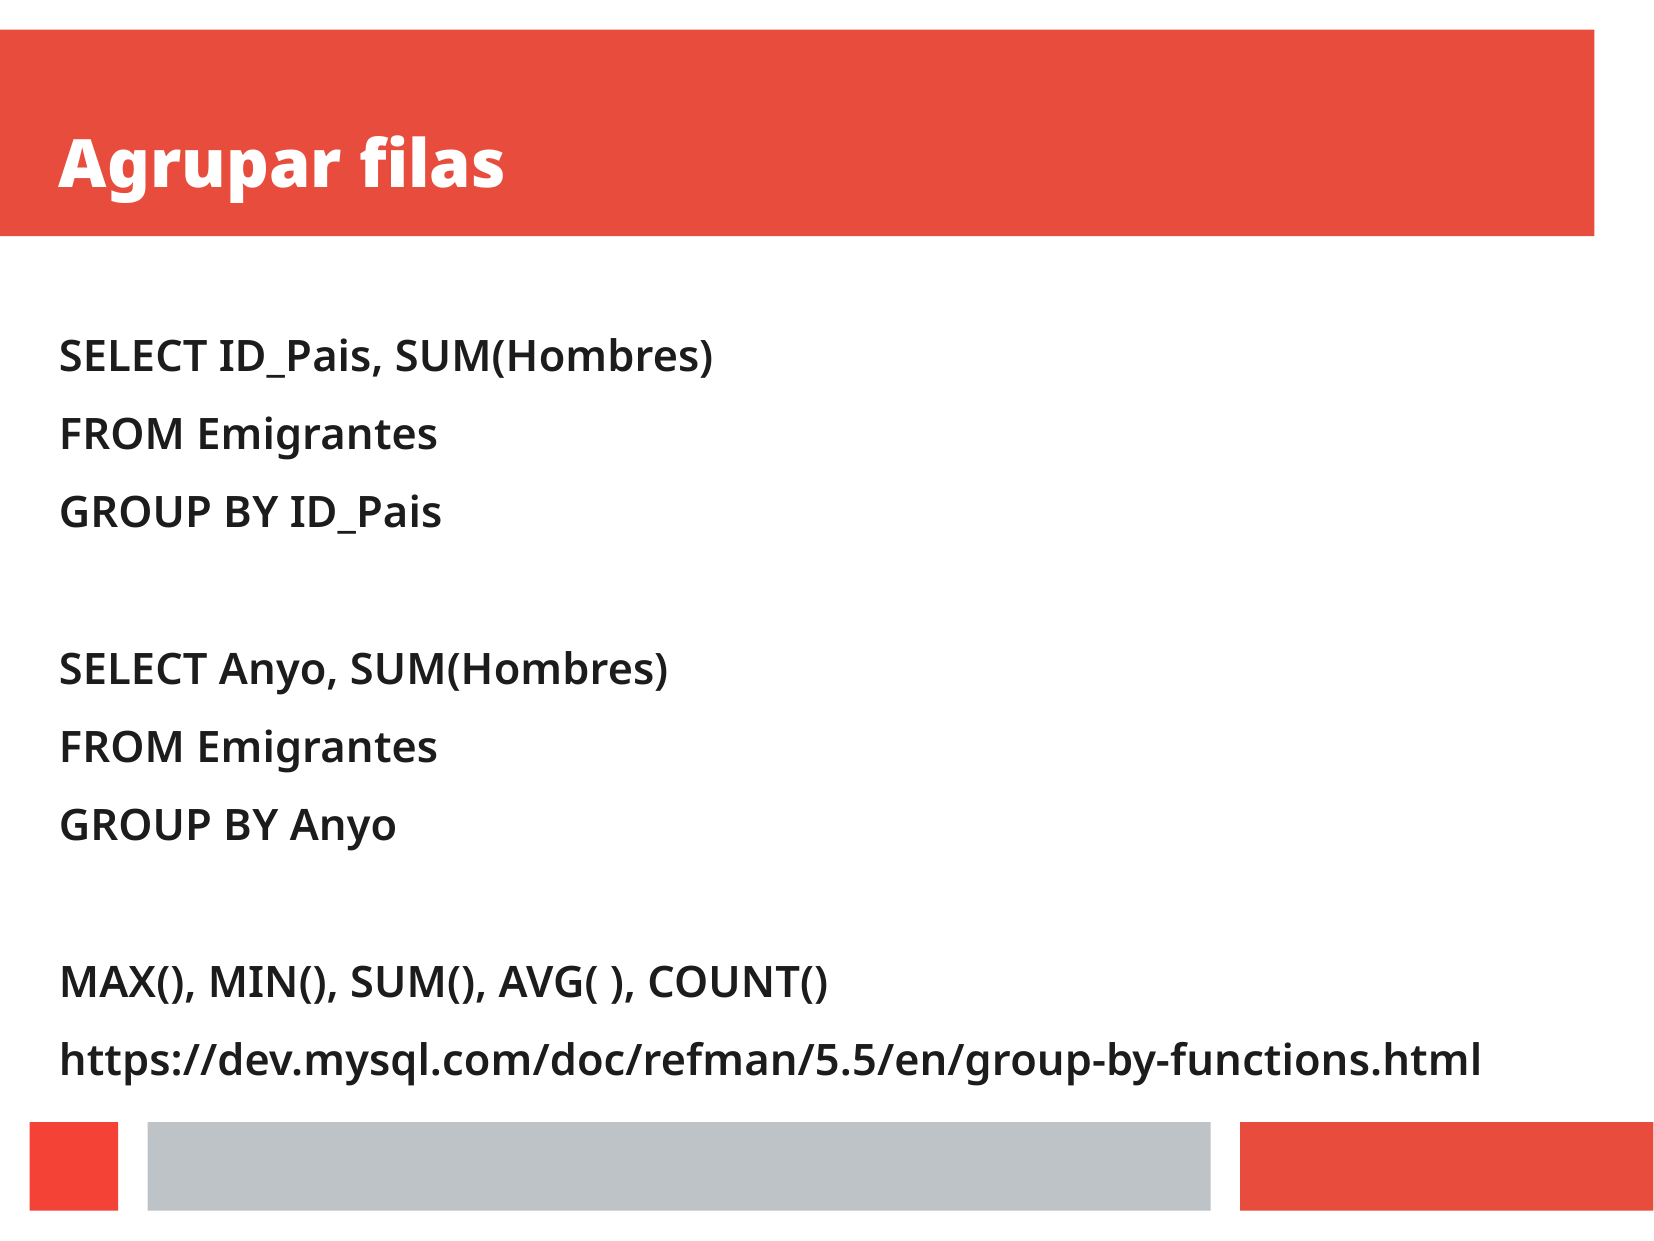

# Agrupar filas
SELECT ID_Pais, SUM(Hombres)
FROM Emigrantes
GROUP BY ID_Pais
SELECT Anyo, SUM(Hombres)
FROM Emigrantes
GROUP BY Anyo
MAX(), MIN(), SUM(), AVG( ), COUNT()
https://dev.mysql.com/doc/refman/5.5/en/group-by-functions.html